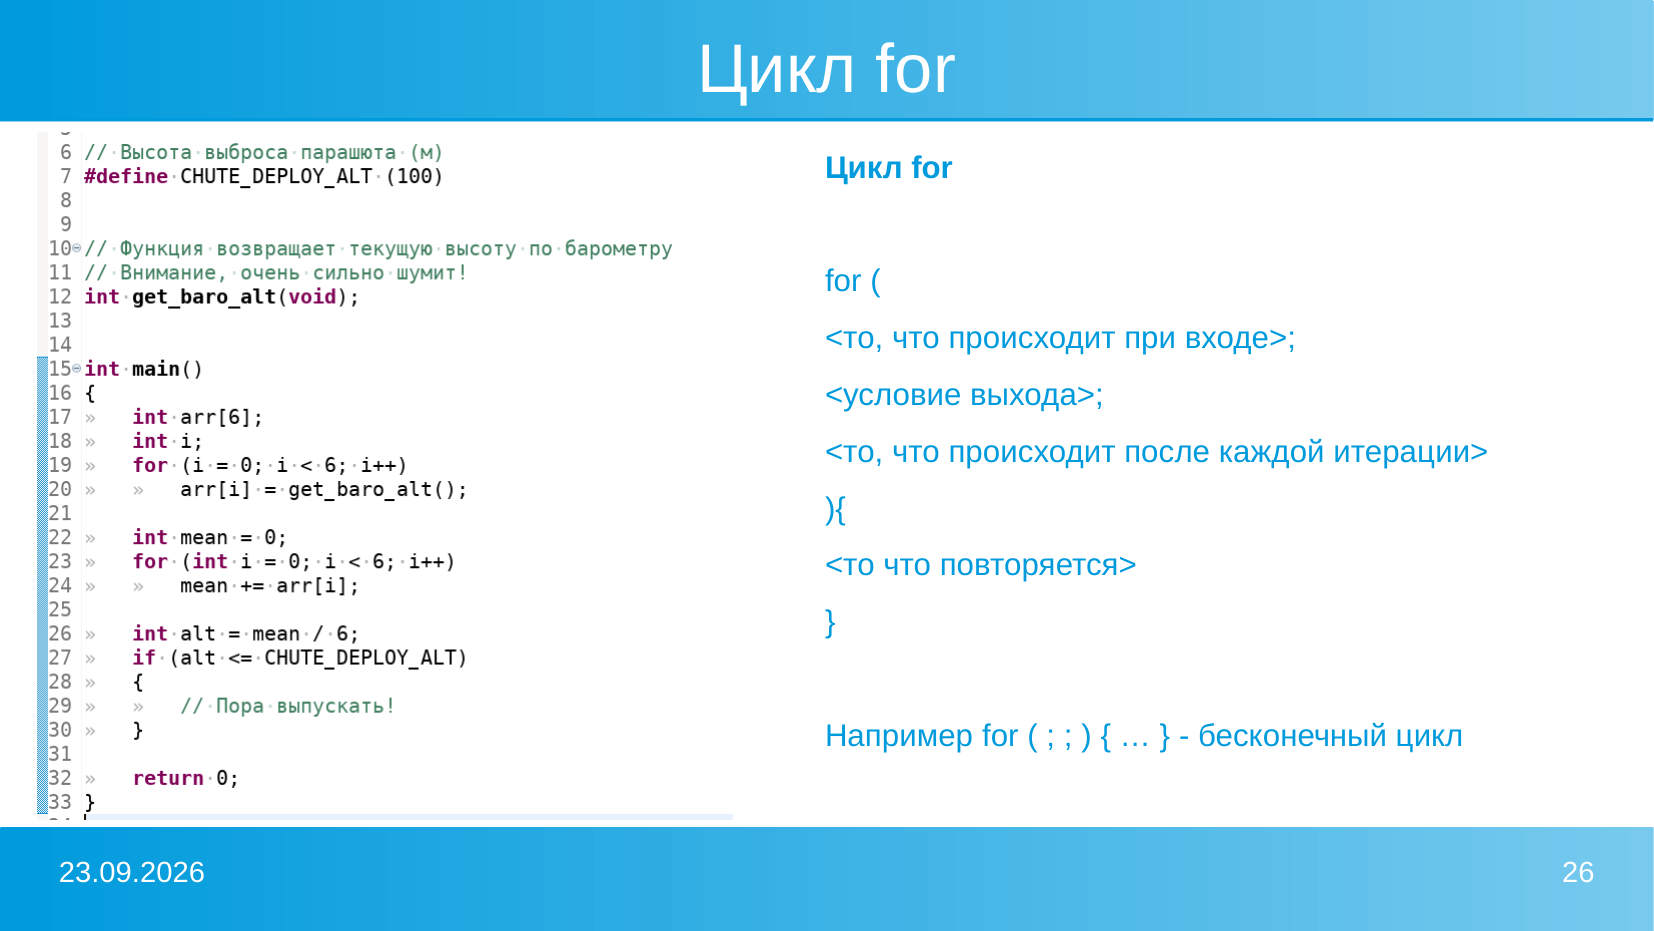

# Цикл for
Цикл for
for (
<то, что происходит при входе>;
<условие выхода>;
<то, что происходит после каждой итерации>
){
<то что повторяется>
}
Например for ( ; ; ) { … } - бесконечный цикл
26